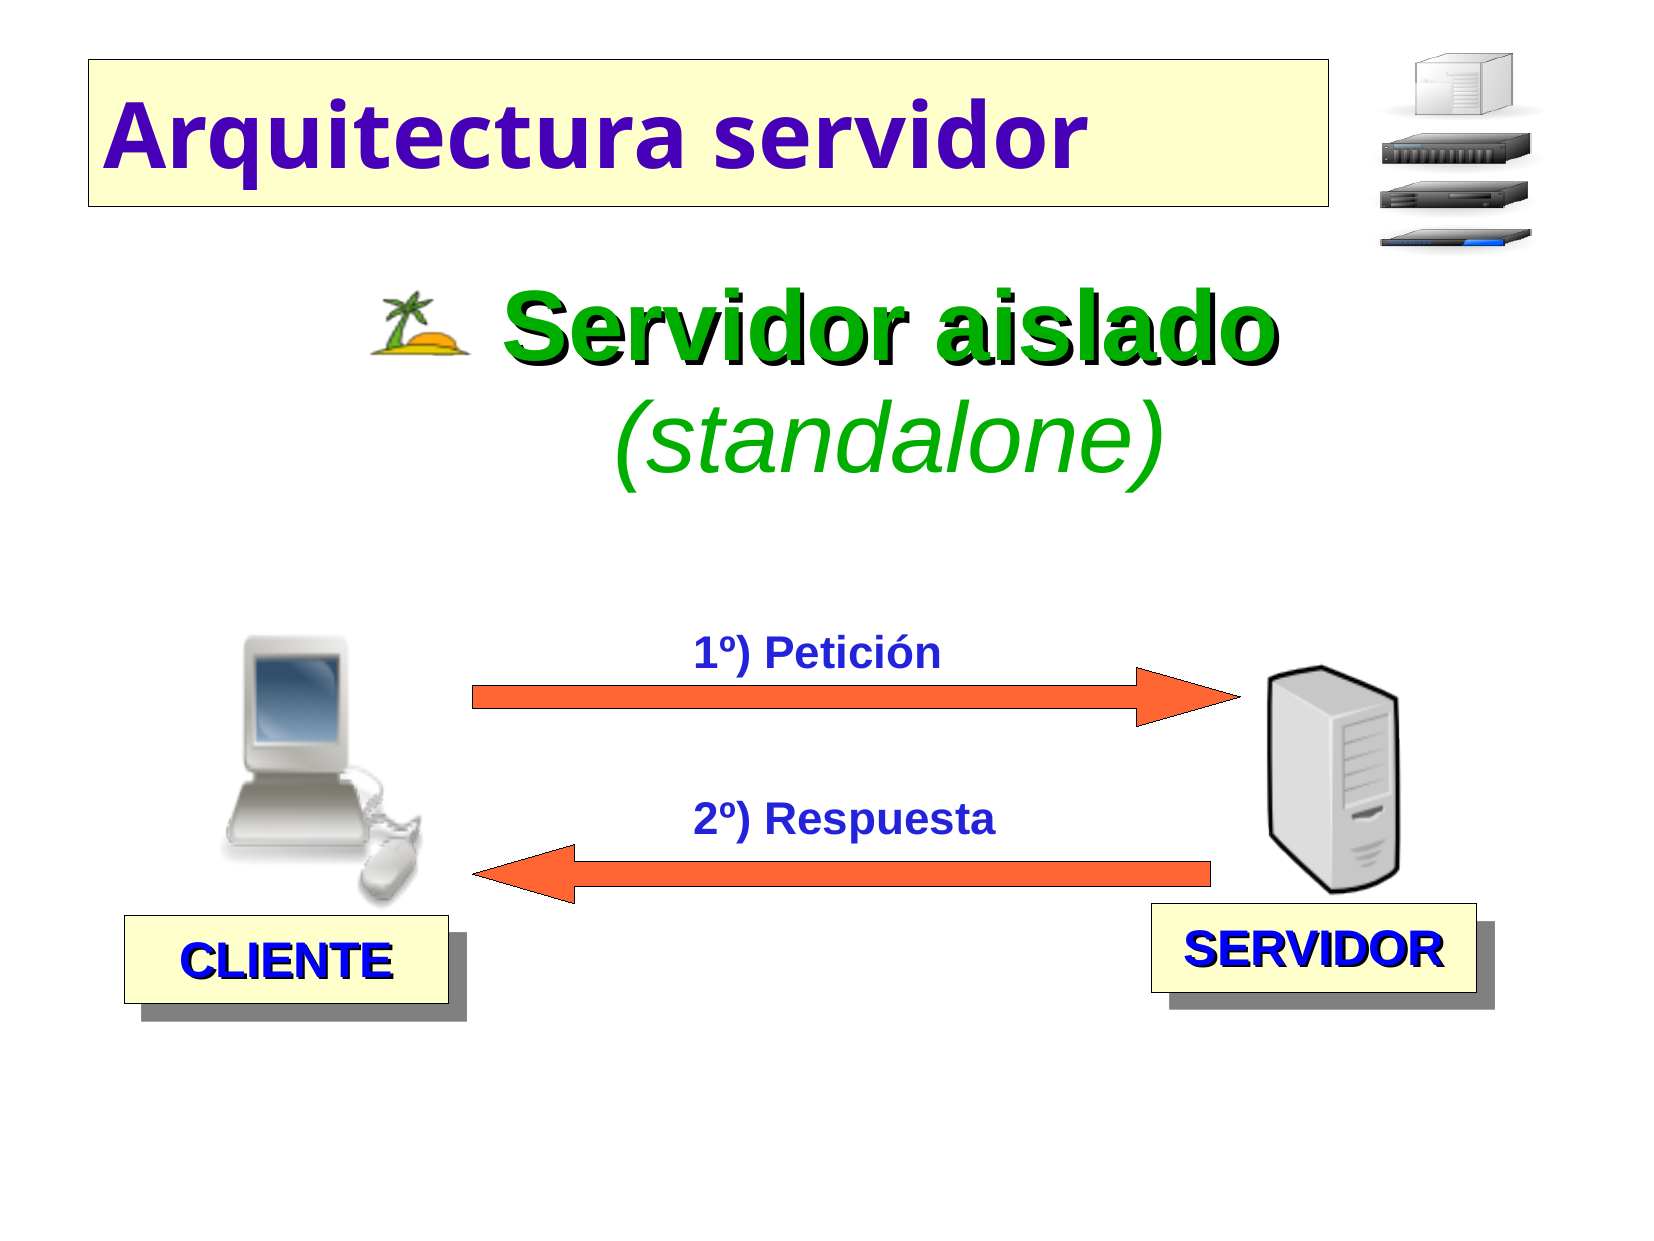

Arquitectura servidor
Servidor aislado
(standalone)
CLIENTE
1º) Petición
SERVIDOR
2º) Respuesta